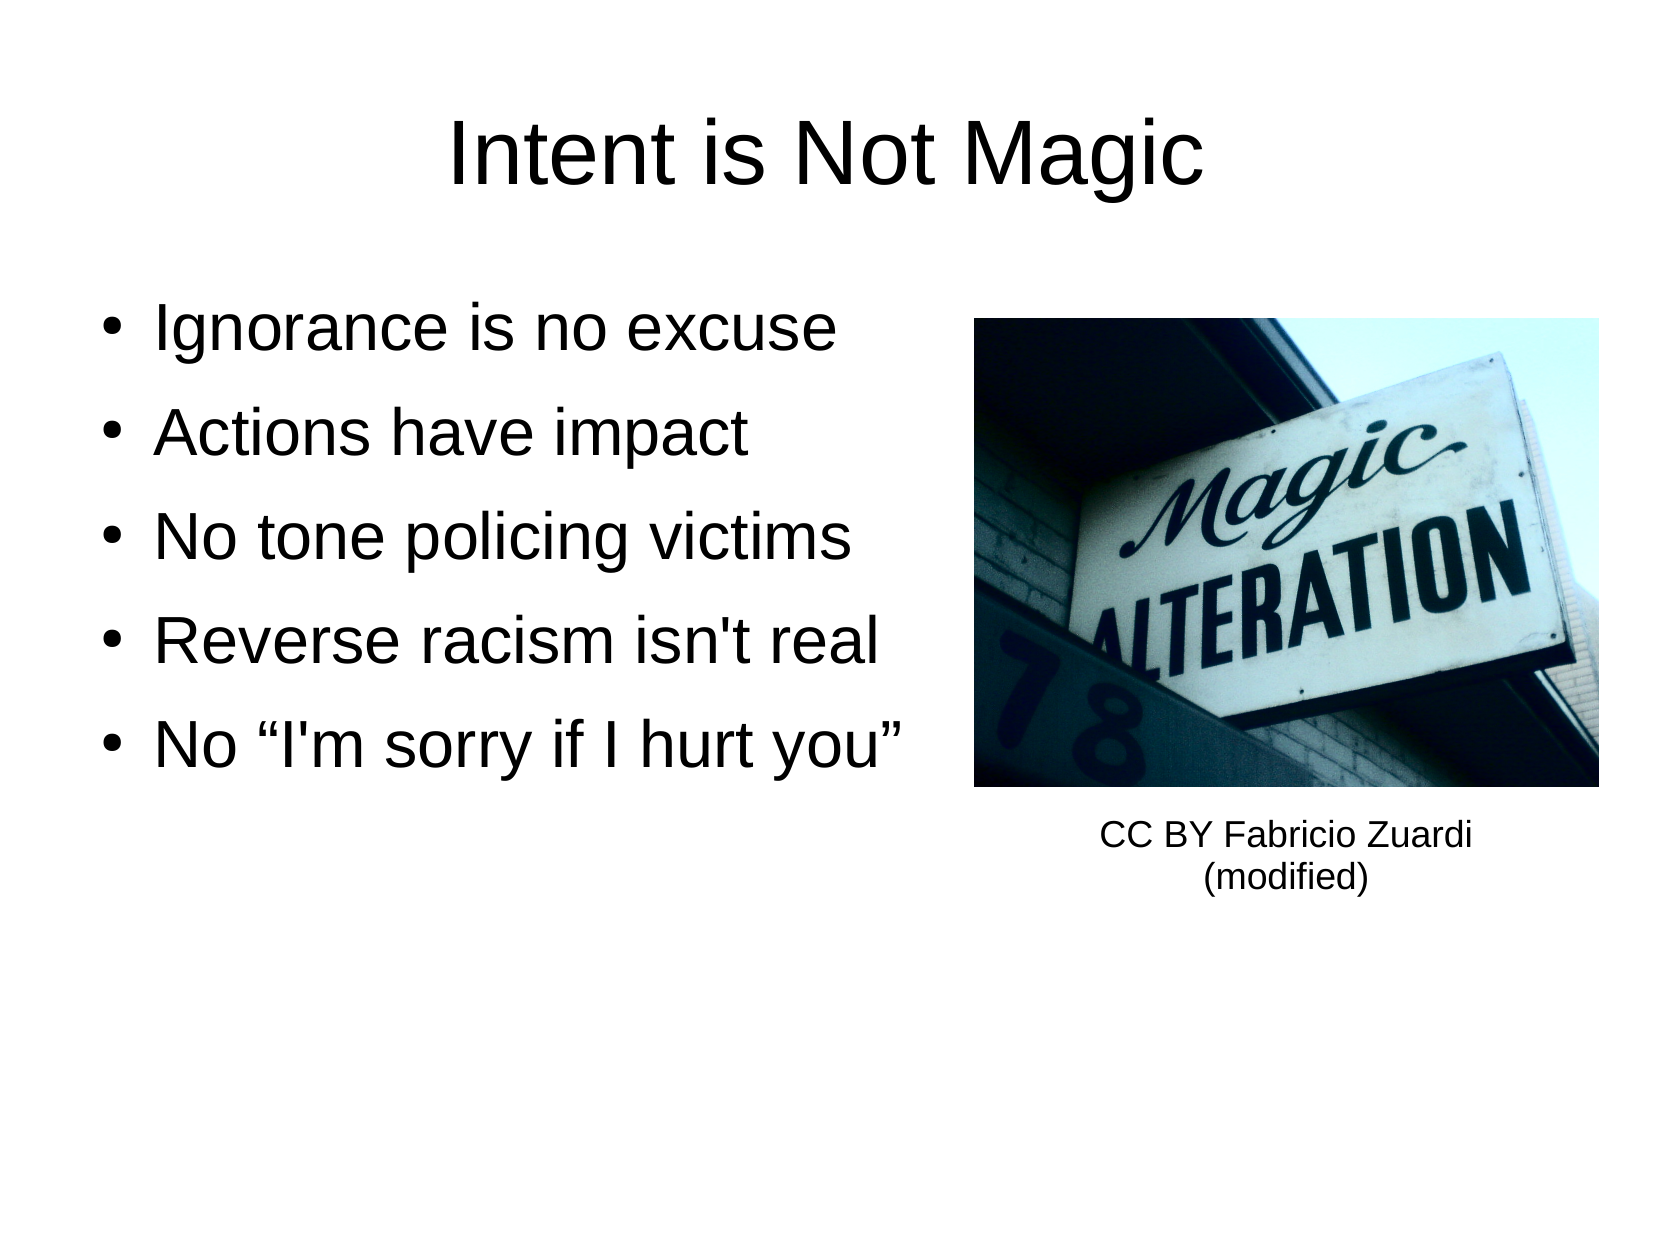

# Intent is Not Magic
Ignorance is no excuse
Actions have impact
No tone policing victims
Reverse racism isn't real
No “I'm sorry if I hurt you”
CC BY Fabricio Zuardi
(modified)